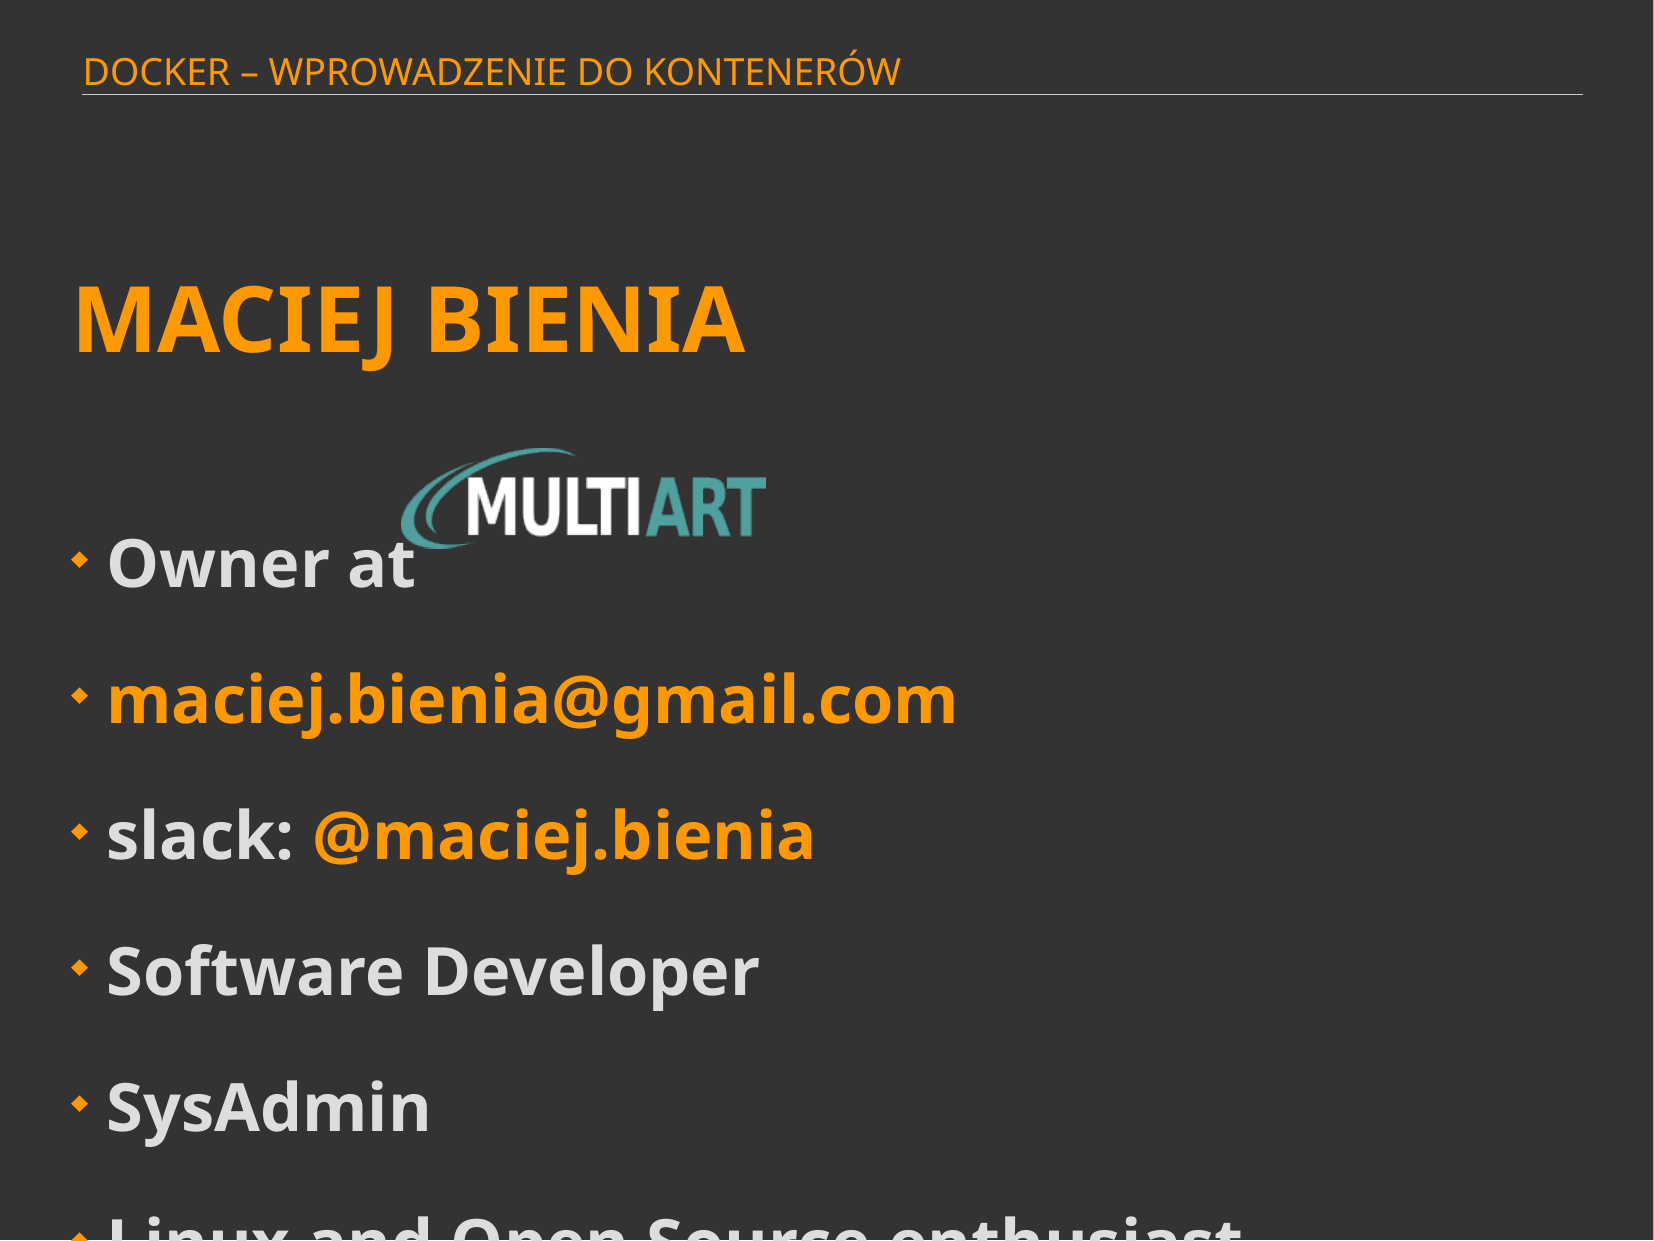

# DOCKER – WPROWADZENIE DO KONTENERÓW
MACIEJ BIENIA
Owner at
maciej.bienia@gmail.com
slack: @maciej.bienia
Software Developer
SysAdmin
Linux and Open Source enthusiast